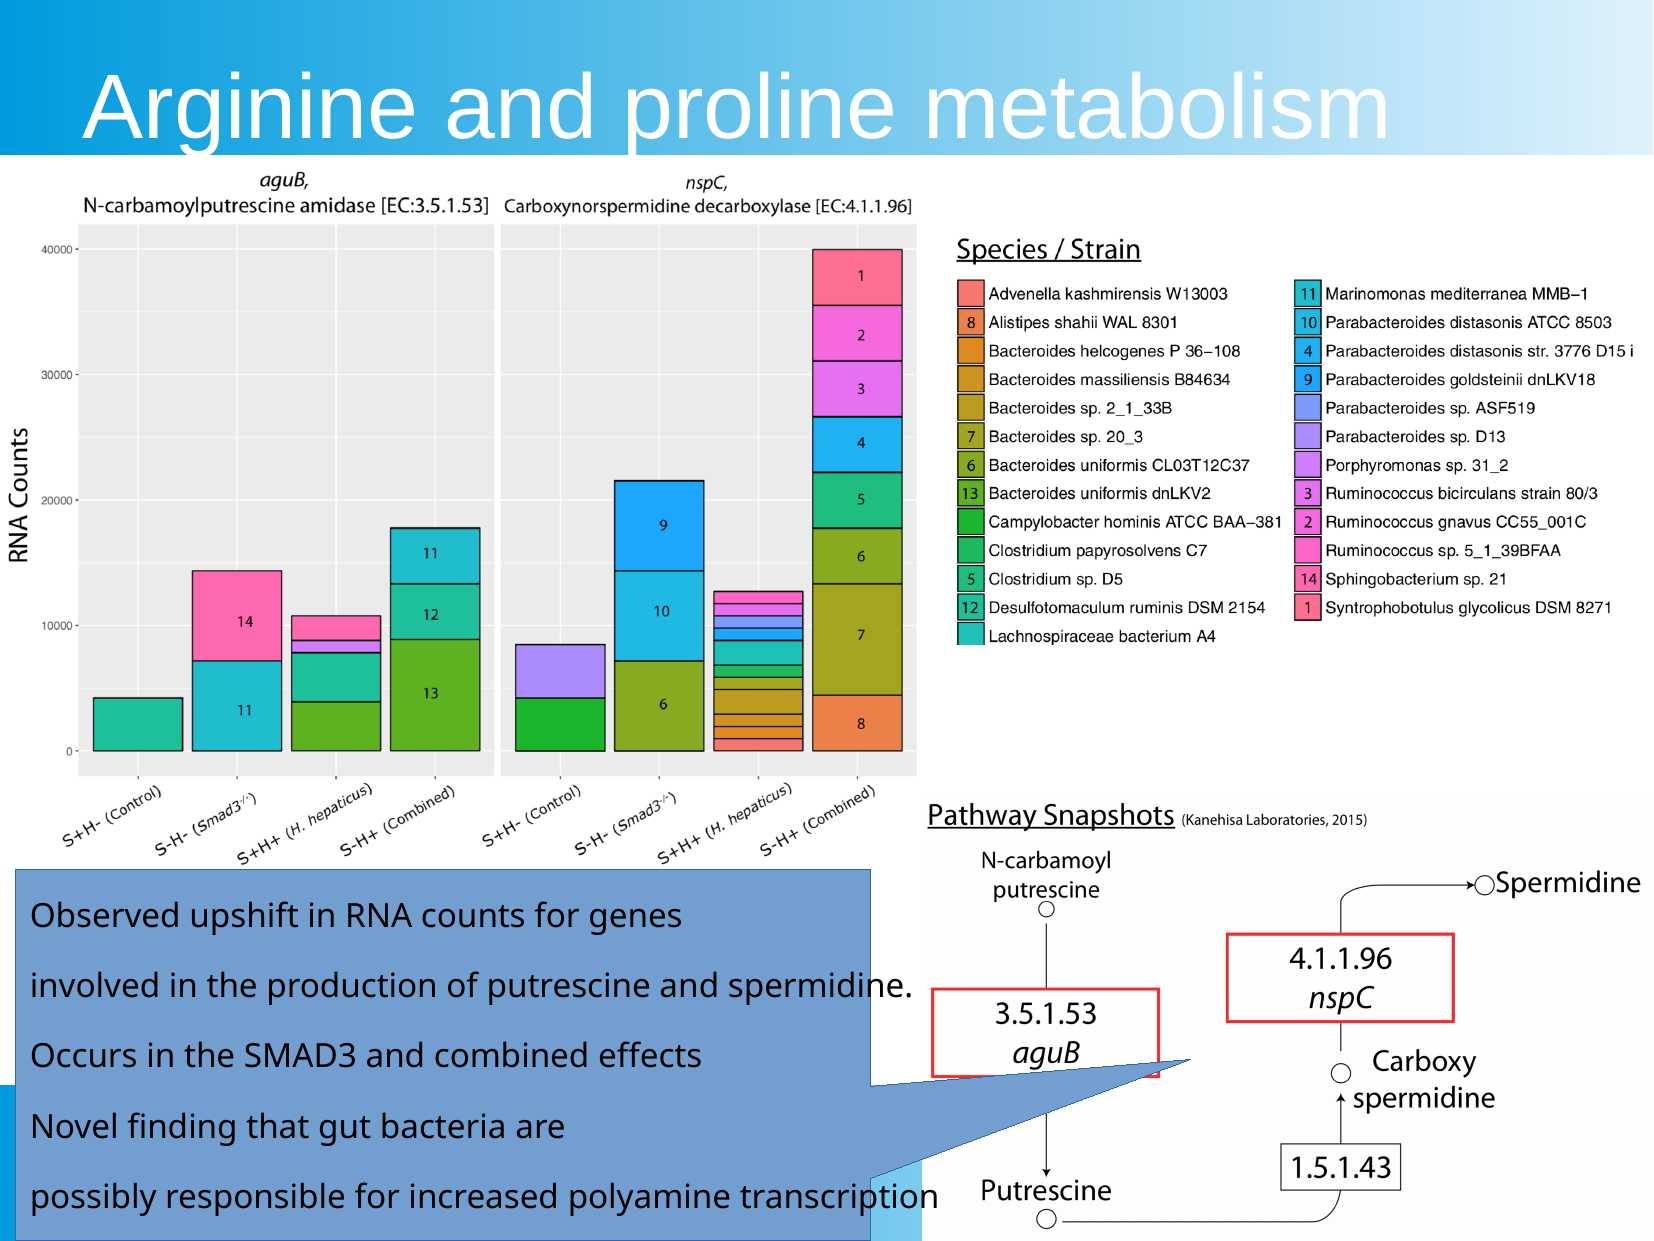

Arginine and proline metabolism
Observed upshift in RNA counts for genes
involved in the production of putrescine and spermidine.
Occurs in the SMAD3 and combined effects
Novel finding that gut bacteria are
possibly responsible for increased polyamine transcription